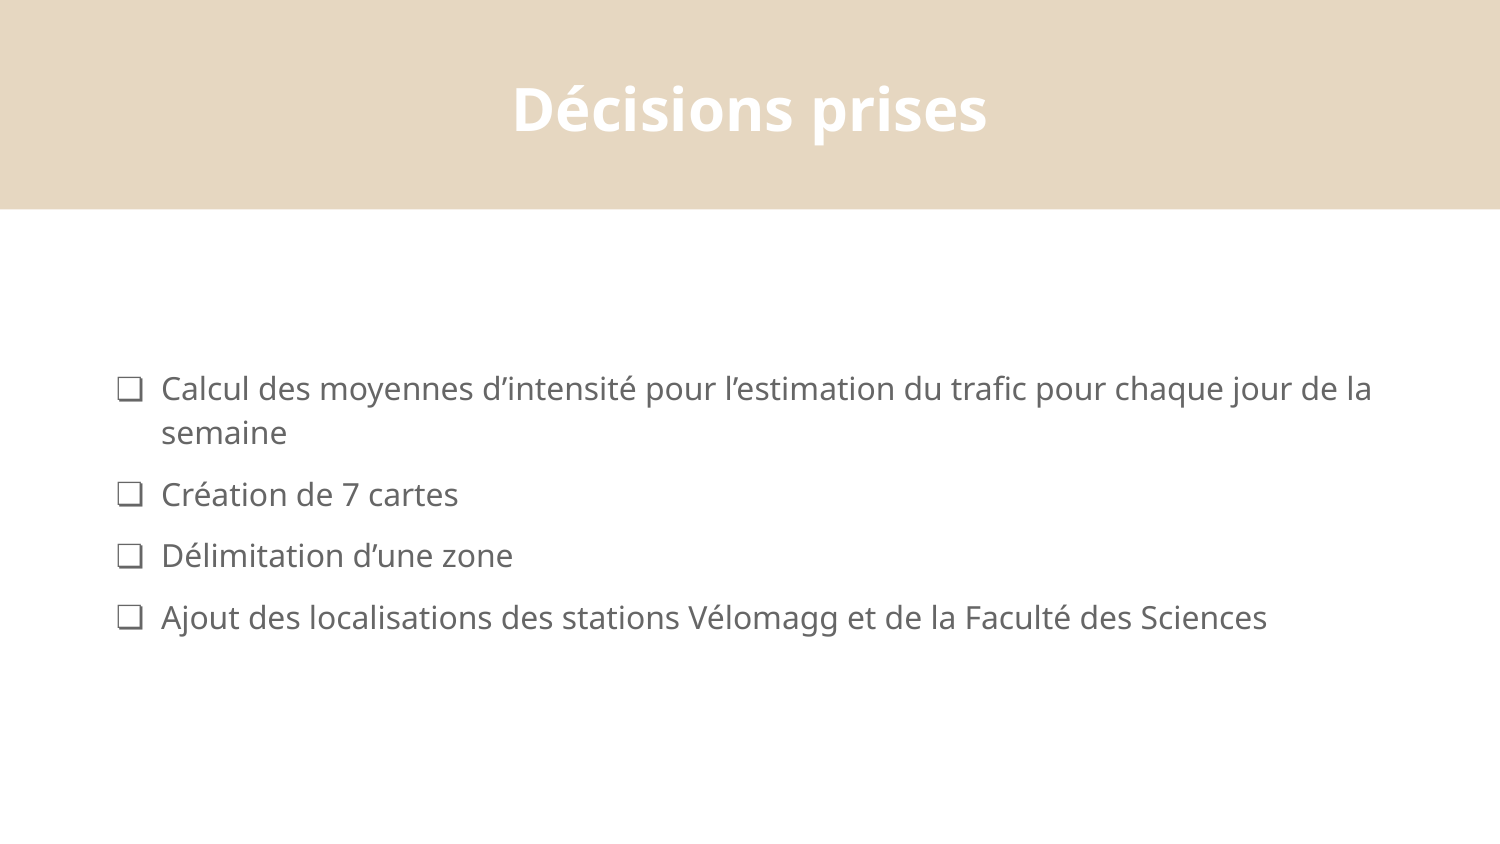

# Décisions prises
Calcul des moyennes d’intensité pour l’estimation du trafic pour chaque jour de la semaine
Création de 7 cartes
Délimitation d’une zone
Ajout des localisations des stations Vélomagg et de la Faculté des Sciences